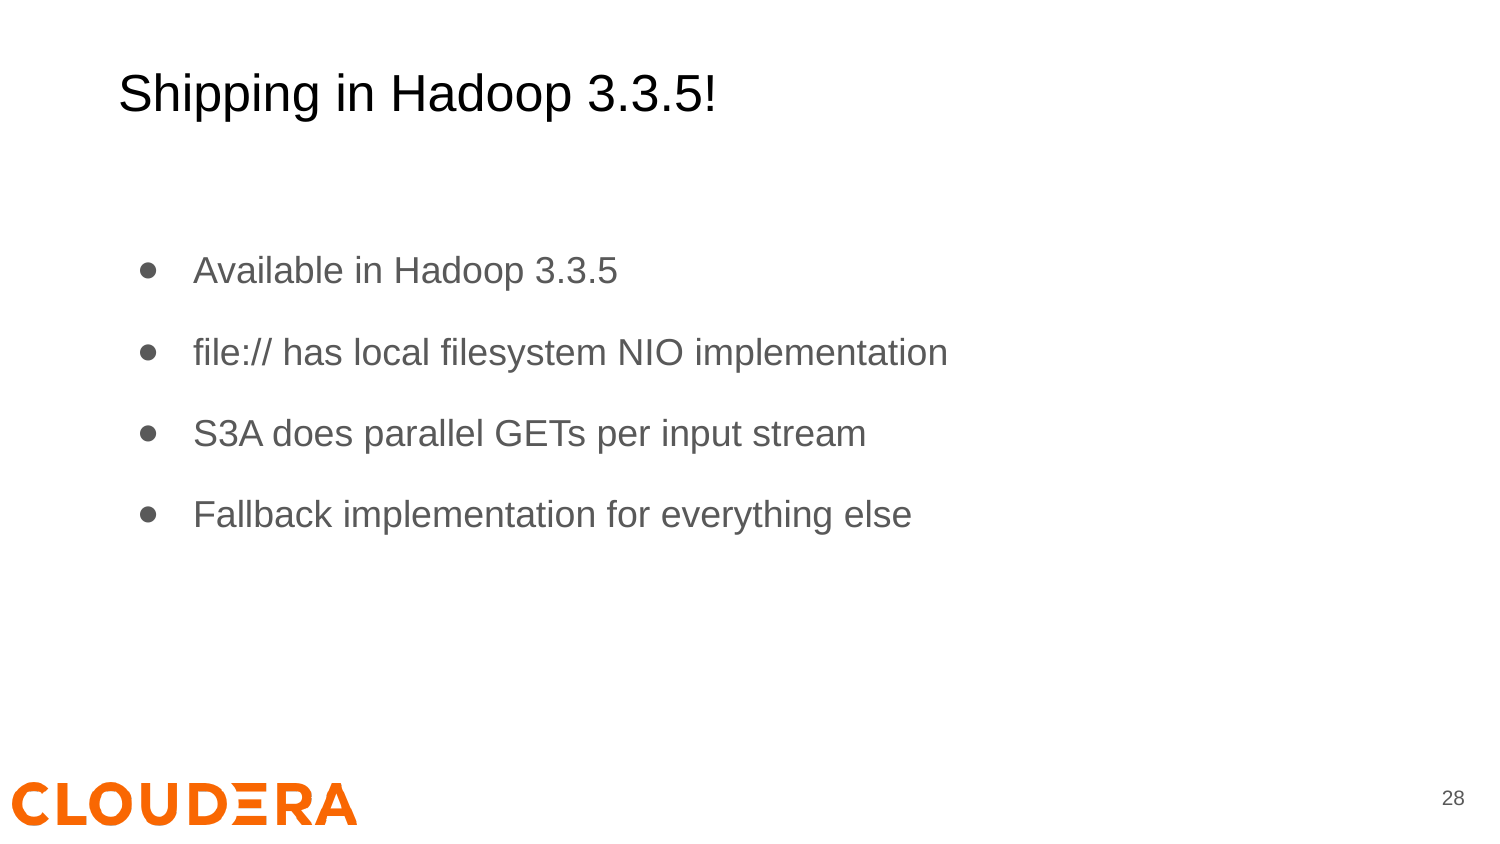

# Shipping in Hadoop 3.3.5!
Available in Hadoop 3.3.5
file:// has local filesystem NIO implementation
S3A does parallel GETs per input stream
Fallback implementation for everything else